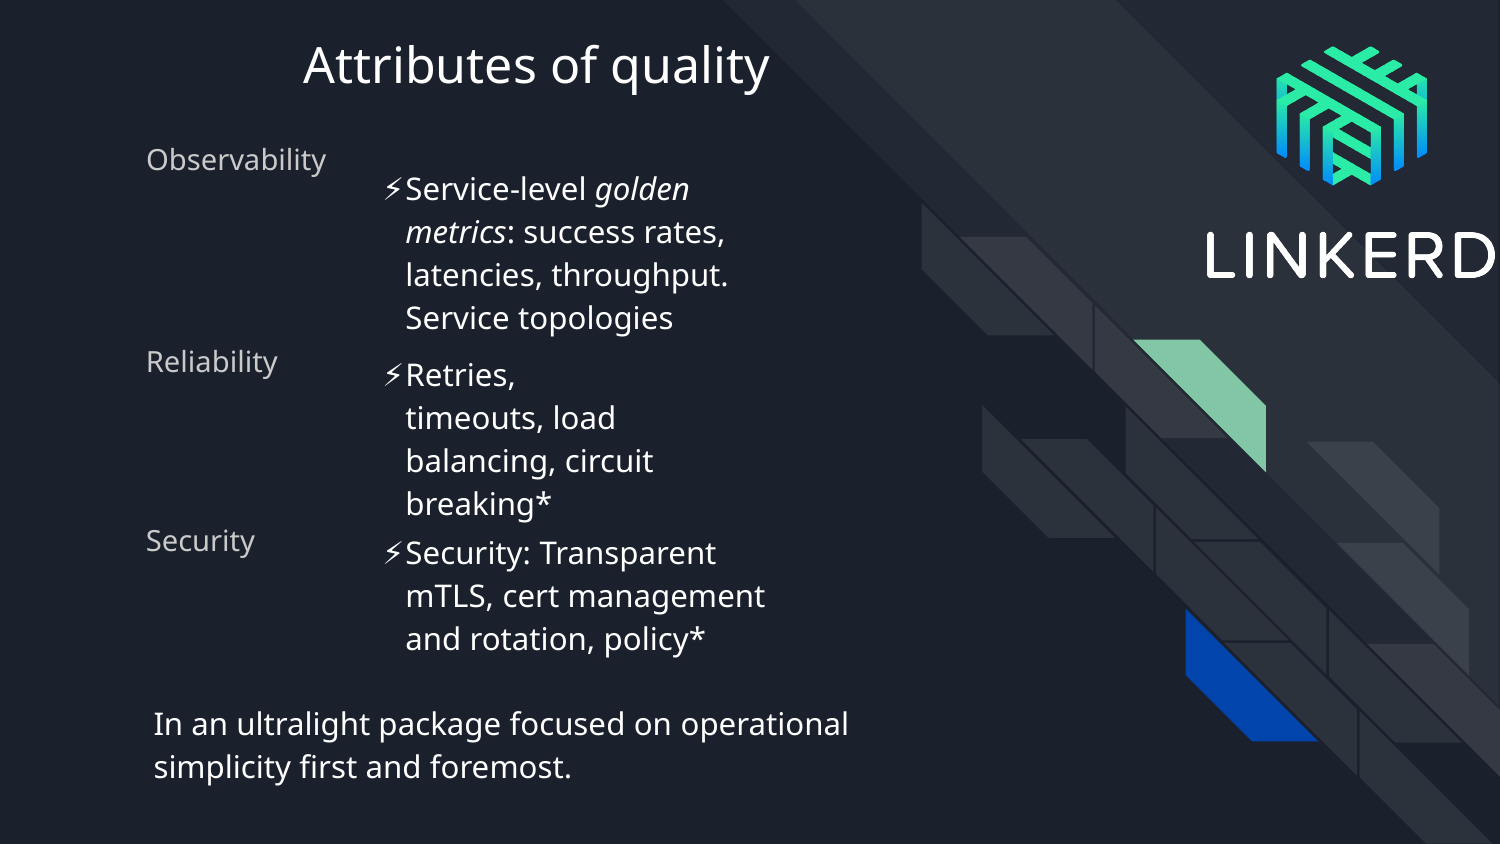

Attributes of quality
Observability
Service-level golden metrics: success rates, latencies, throughput. Service topologies
Reliability
Retries, timeouts, load balancing, circuit breaking*
Security
Security: Transparent mTLS, cert management and rotation, policy*
In an ultralight package focused on operational simplicity first and foremost.